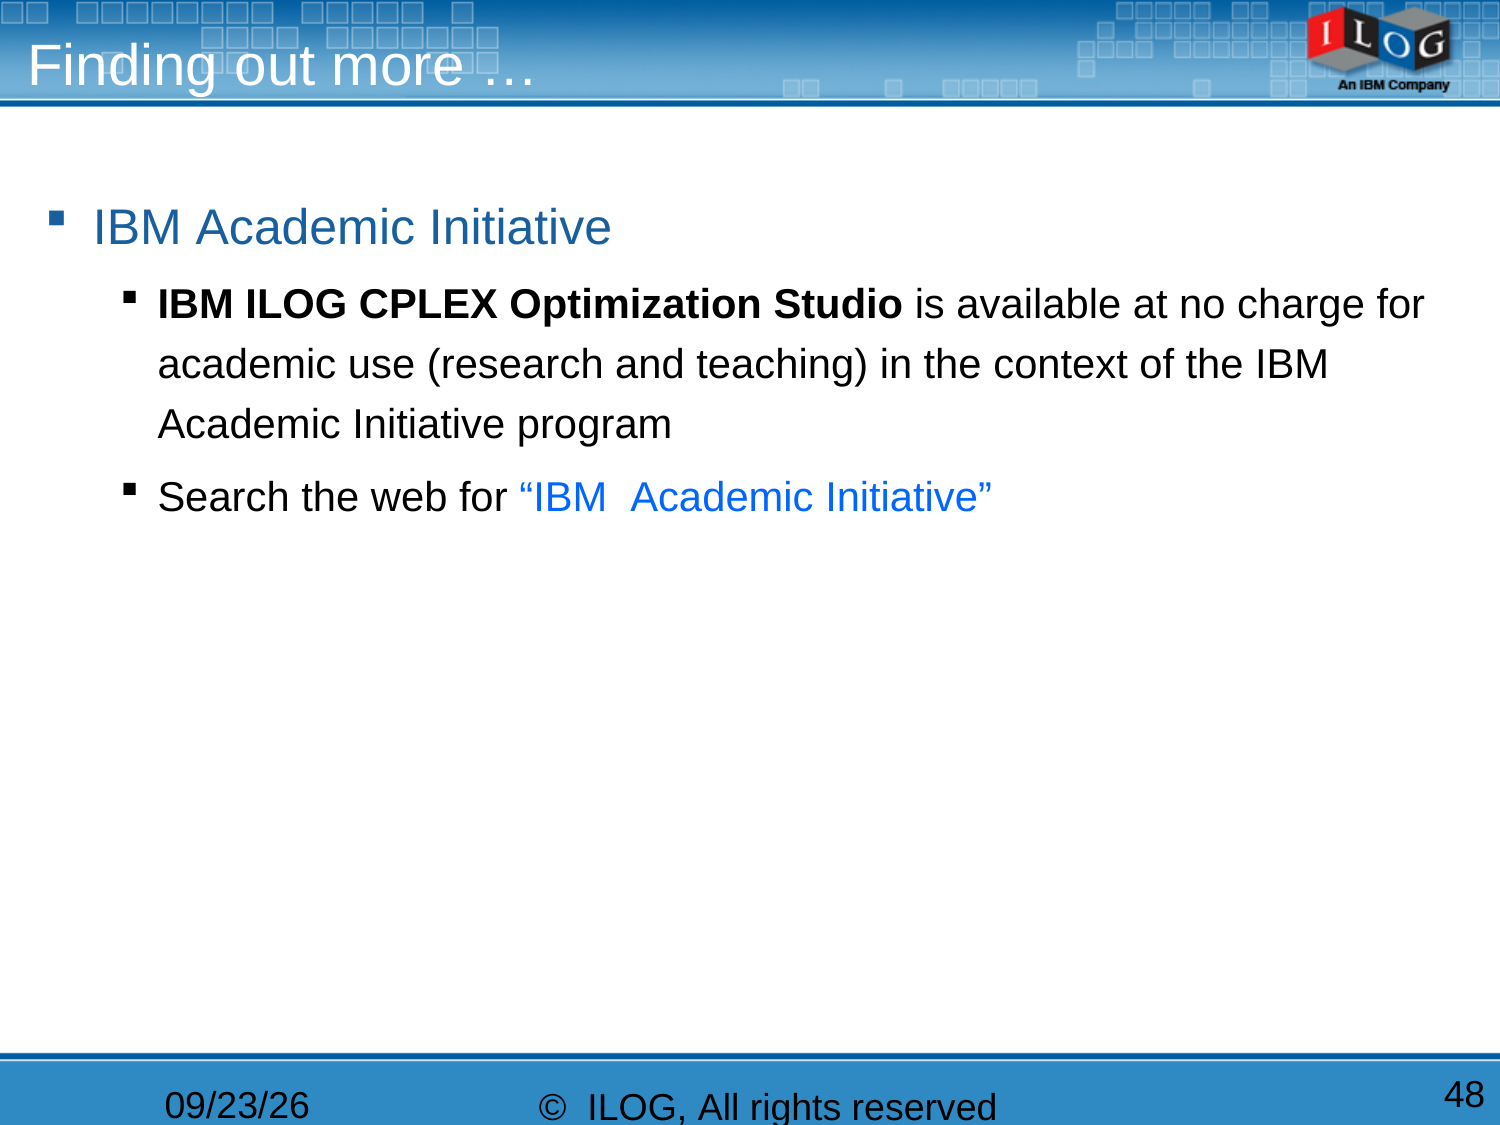

# Finding out more …
IBM Academic Initiative
IBM ILOG CPLEX Optimization Studio is available at no charge for academic use (research and teaching) in the context of the IBM Academic Initiative program
Search the web for “IBM Academic Initiative”
48
© ILOG, All rights reserved